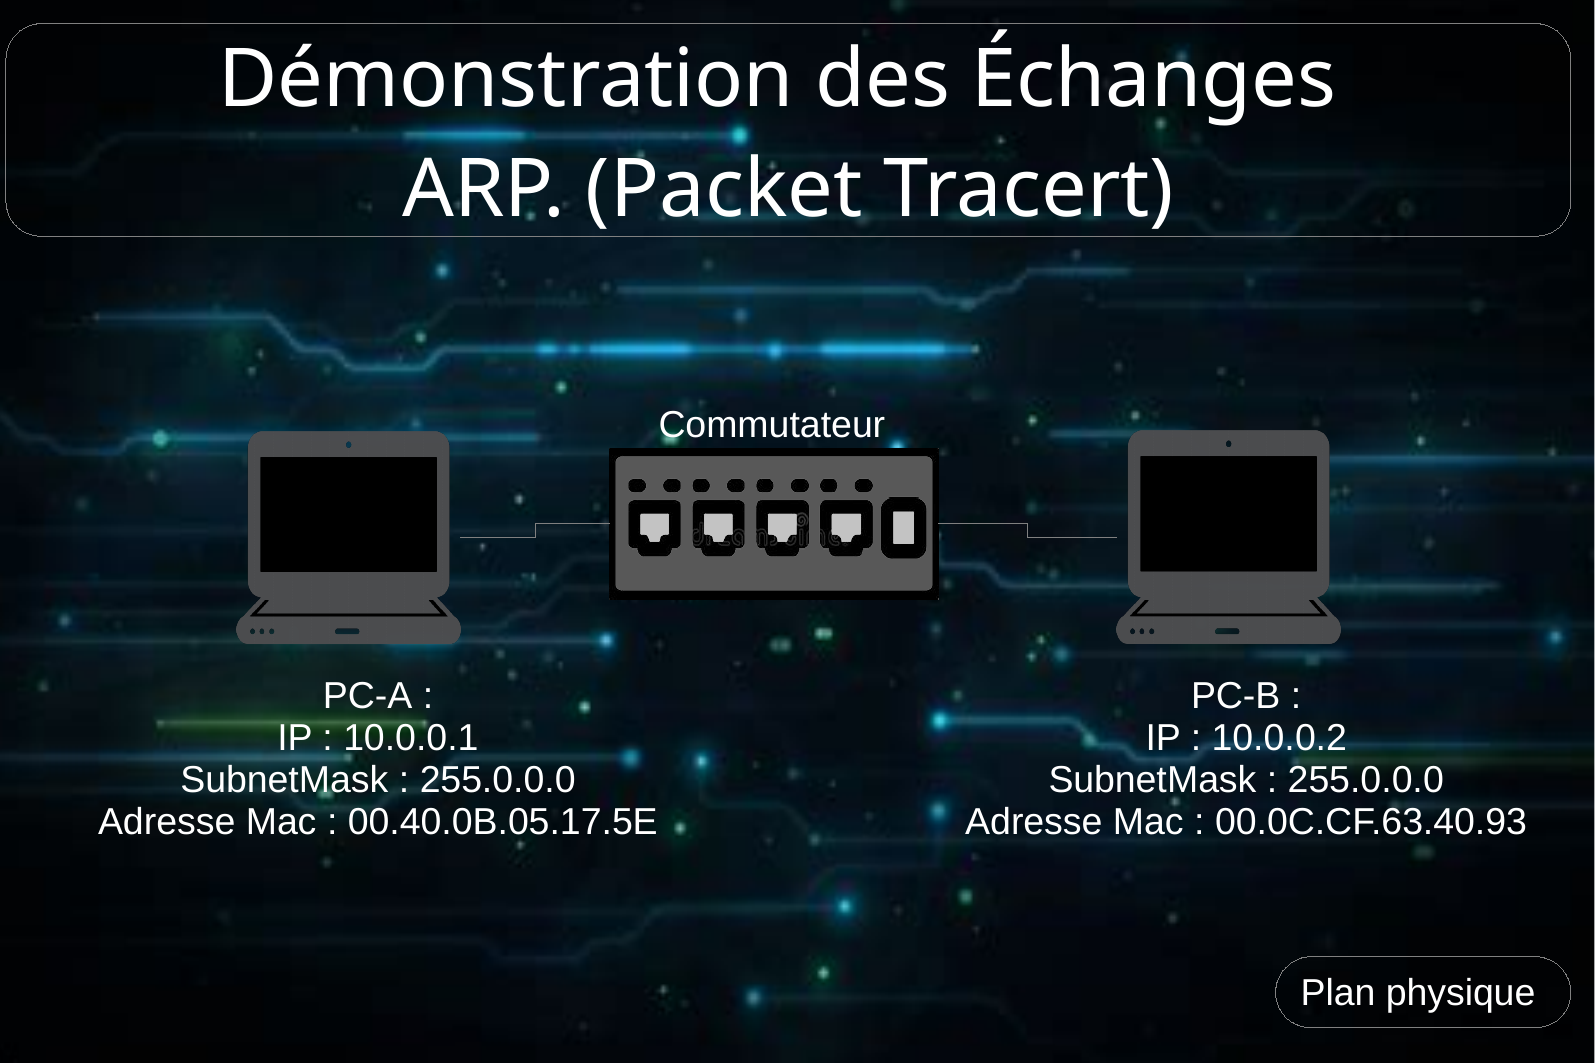

Démonstration des Échanges
ARP. (Packet Tracert)
Commutateur
PC-A :
IP : 10.0.0.1
SubnetMask : 255.0.0.0
Adresse Mac : 00.40.0B.05.17.5E
PC-B :
IP : 10.0.0.2
SubnetMask : 255.0.0.0
Adresse Mac : 00.0C.CF.63.40.93
Plan physique